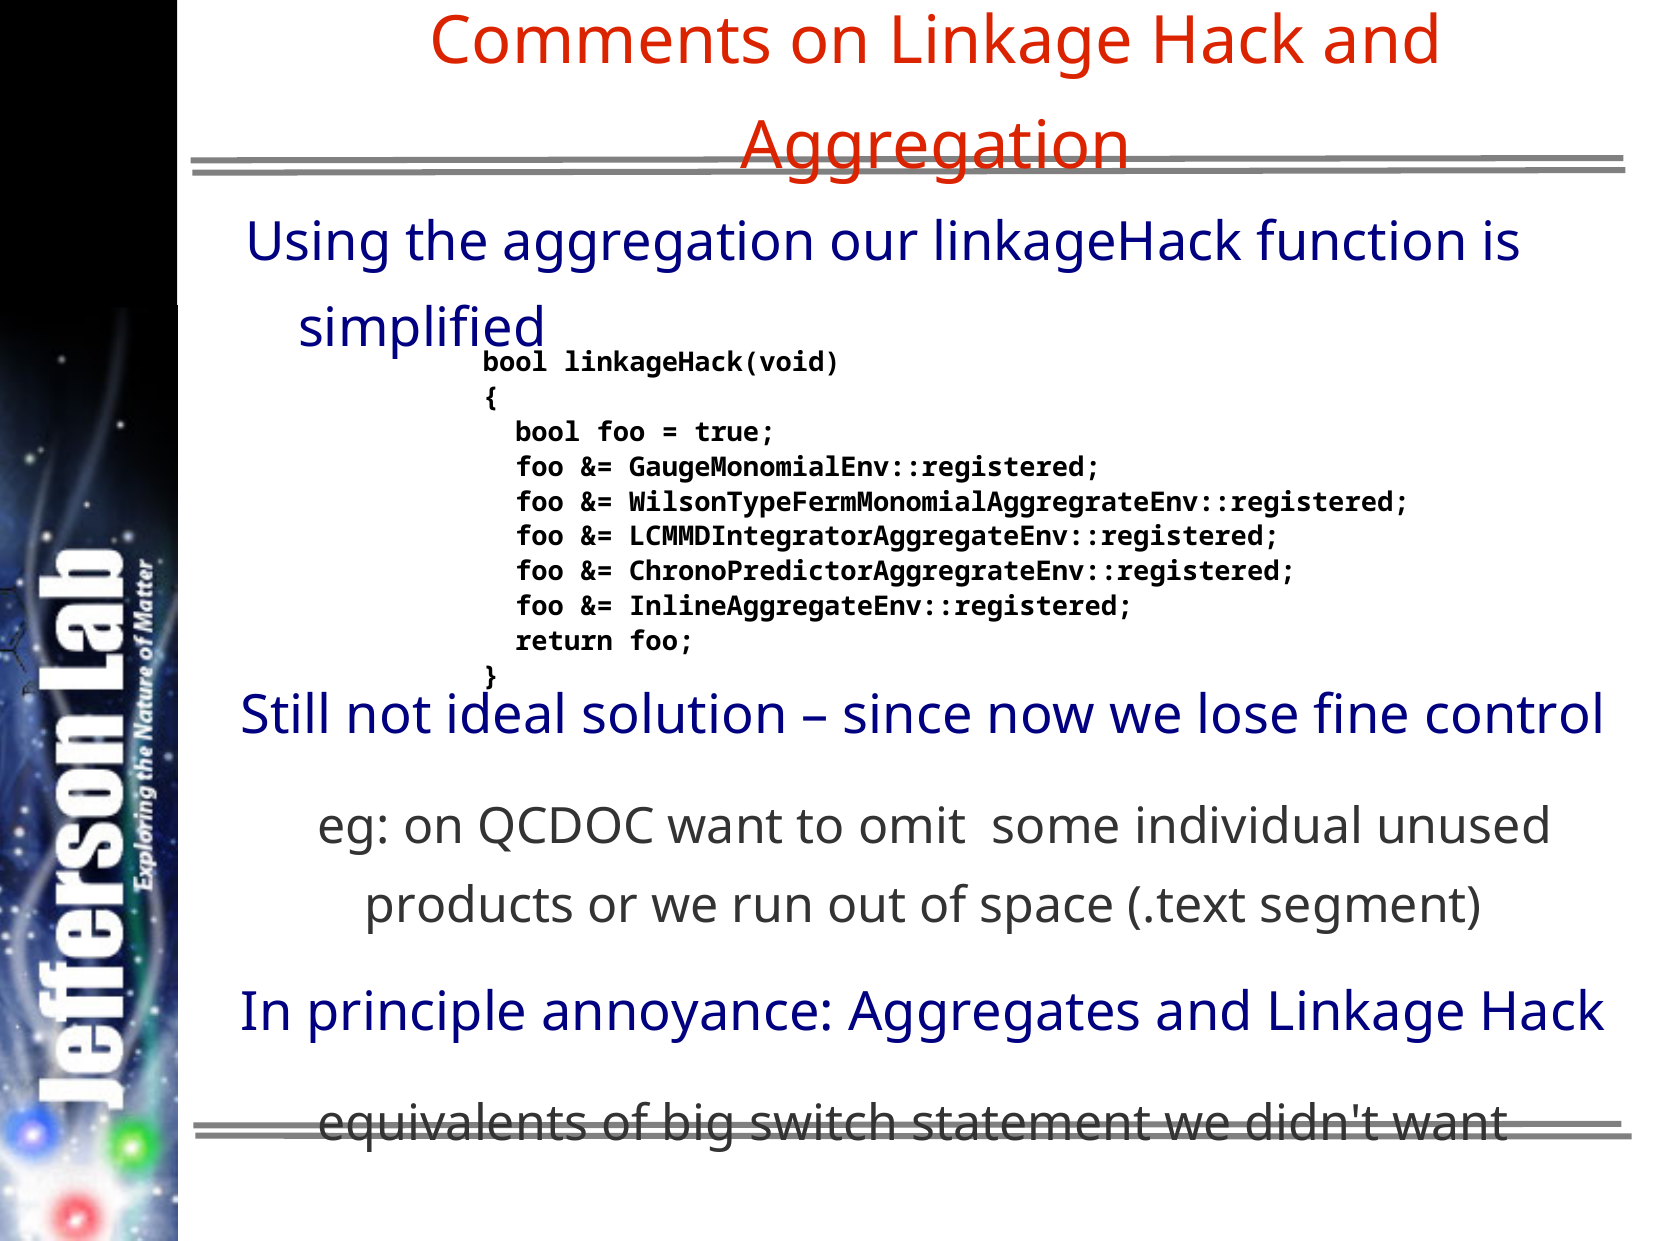

# Comments on Linkage Hack and Aggregation
Using the aggregation our linkageHack function is simplified
 bool linkageHack(void)
 {
 bool foo = true;
 foo &= GaugeMonomialEnv::registered;
 foo &= WilsonTypeFermMonomialAggregrateEnv::registered;
 foo &= LCMMDIntegratorAggregateEnv::registered;
 foo &= ChronoPredictorAggregrateEnv::registered;
 foo &= InlineAggregateEnv::registered;
 return foo;
 }
Still not ideal solution – since now we lose fine control
eg: on QCDOC want to omit some individual unused products or we run out of space (.text segment)
In principle annoyance: Aggregates and Linkage Hack
equivalents of big switch statement we didn't want